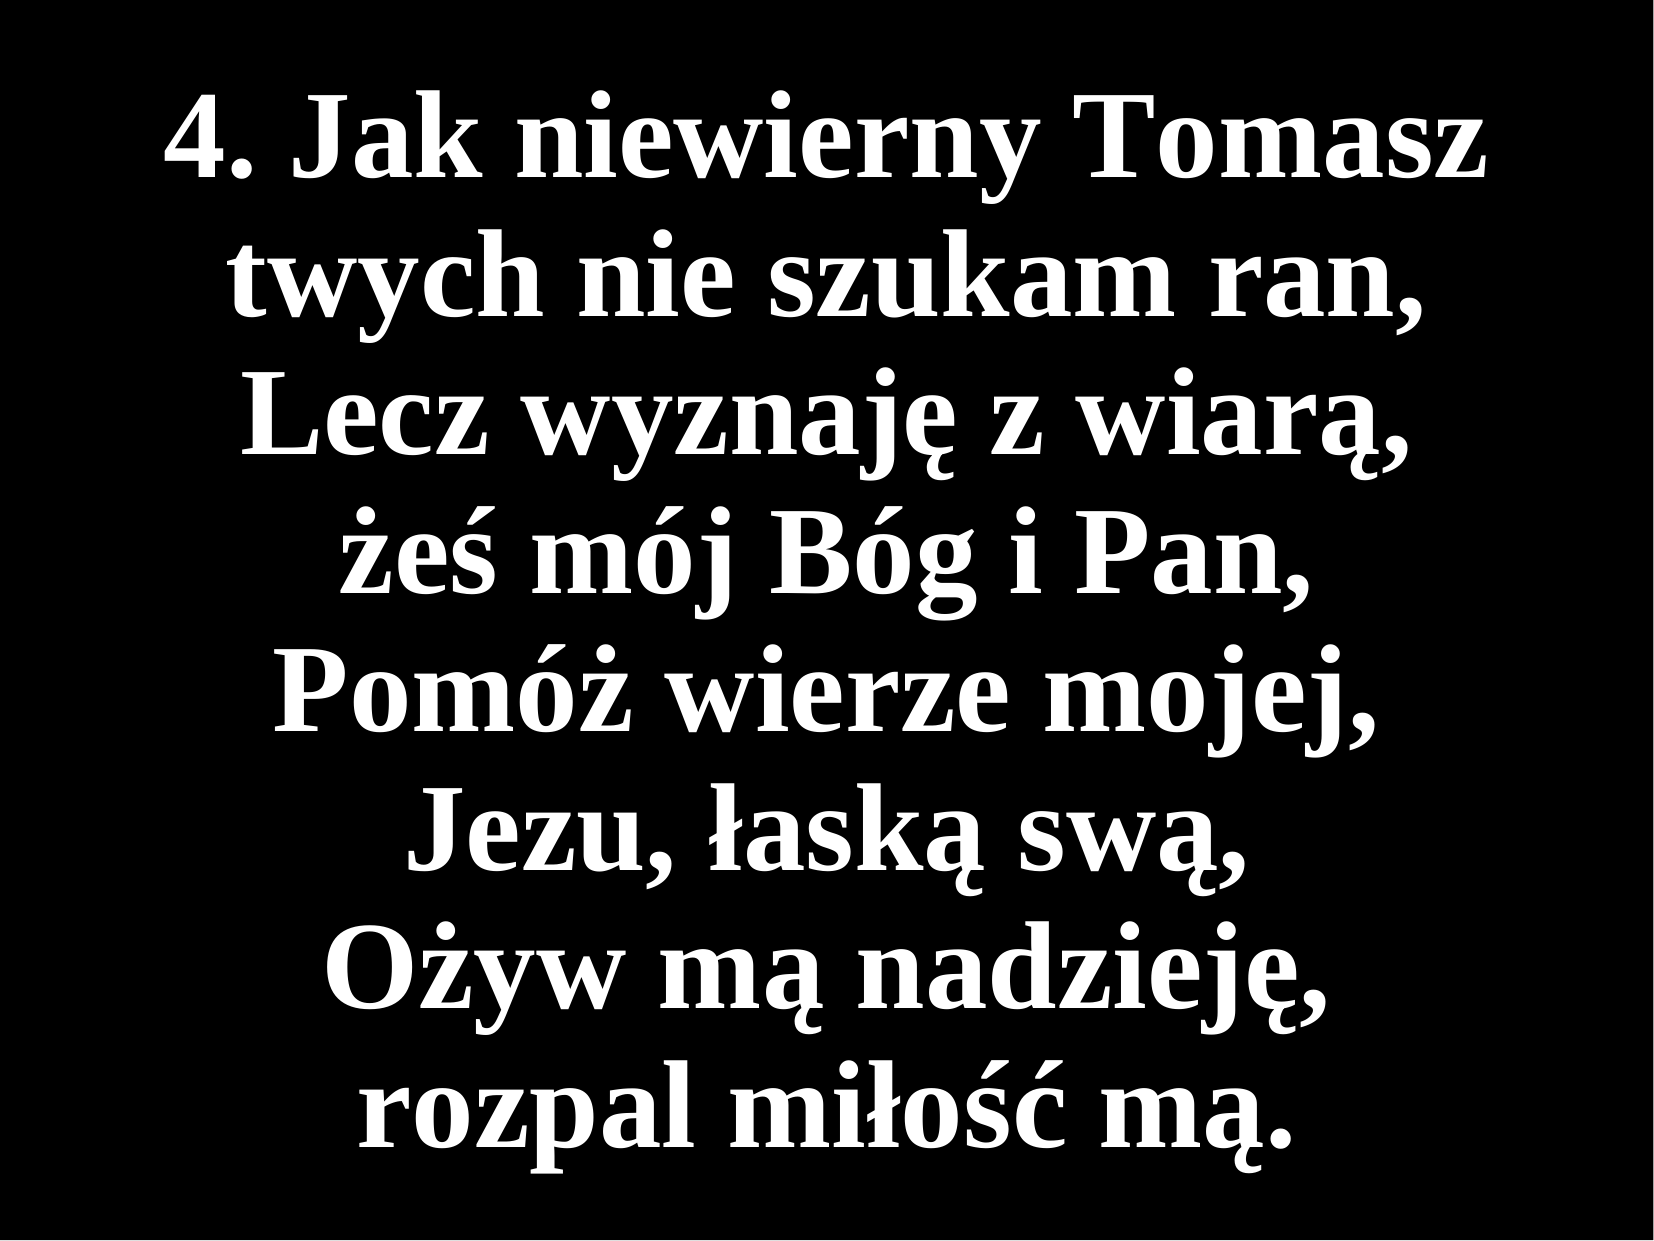

# 4. Jak niewierny Tomasz twych nie szukam ran, Lecz wyznaję z wiarą, żeś mój Bóg i Pan, Pomóż wierze mojej, Jezu, łaską swą, Ożyw mą nadzieję, rozpal miłość mą.